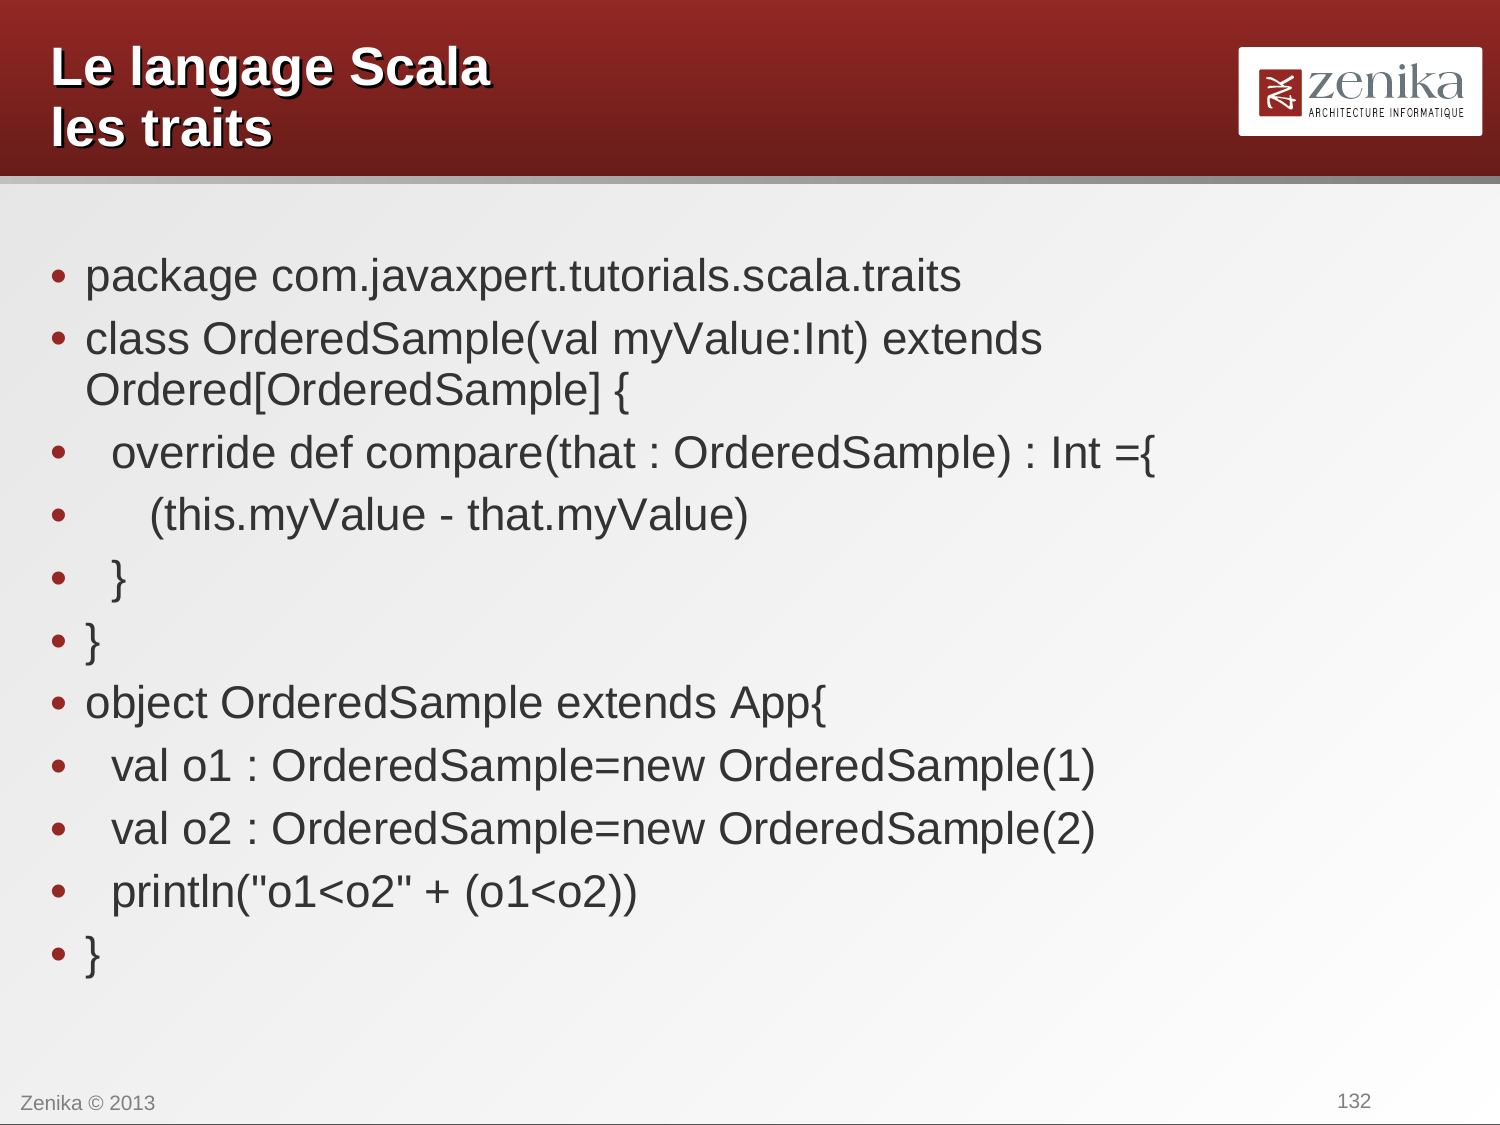

# Le langage Scala les traits
package com.javaxpert.tutorials.scala.traits
class OrderedSample(val myValue:Int) extends Ordered[OrderedSample] {
 override def compare(that : OrderedSample) : Int ={
 (this.myValue - that.myValue)
 }
}
object OrderedSample extends App{
 val o1 : OrderedSample=new OrderedSample(1)
 val o2 : OrderedSample=new OrderedSample(2)
 println("o1<o2" + (o1<o2))
}